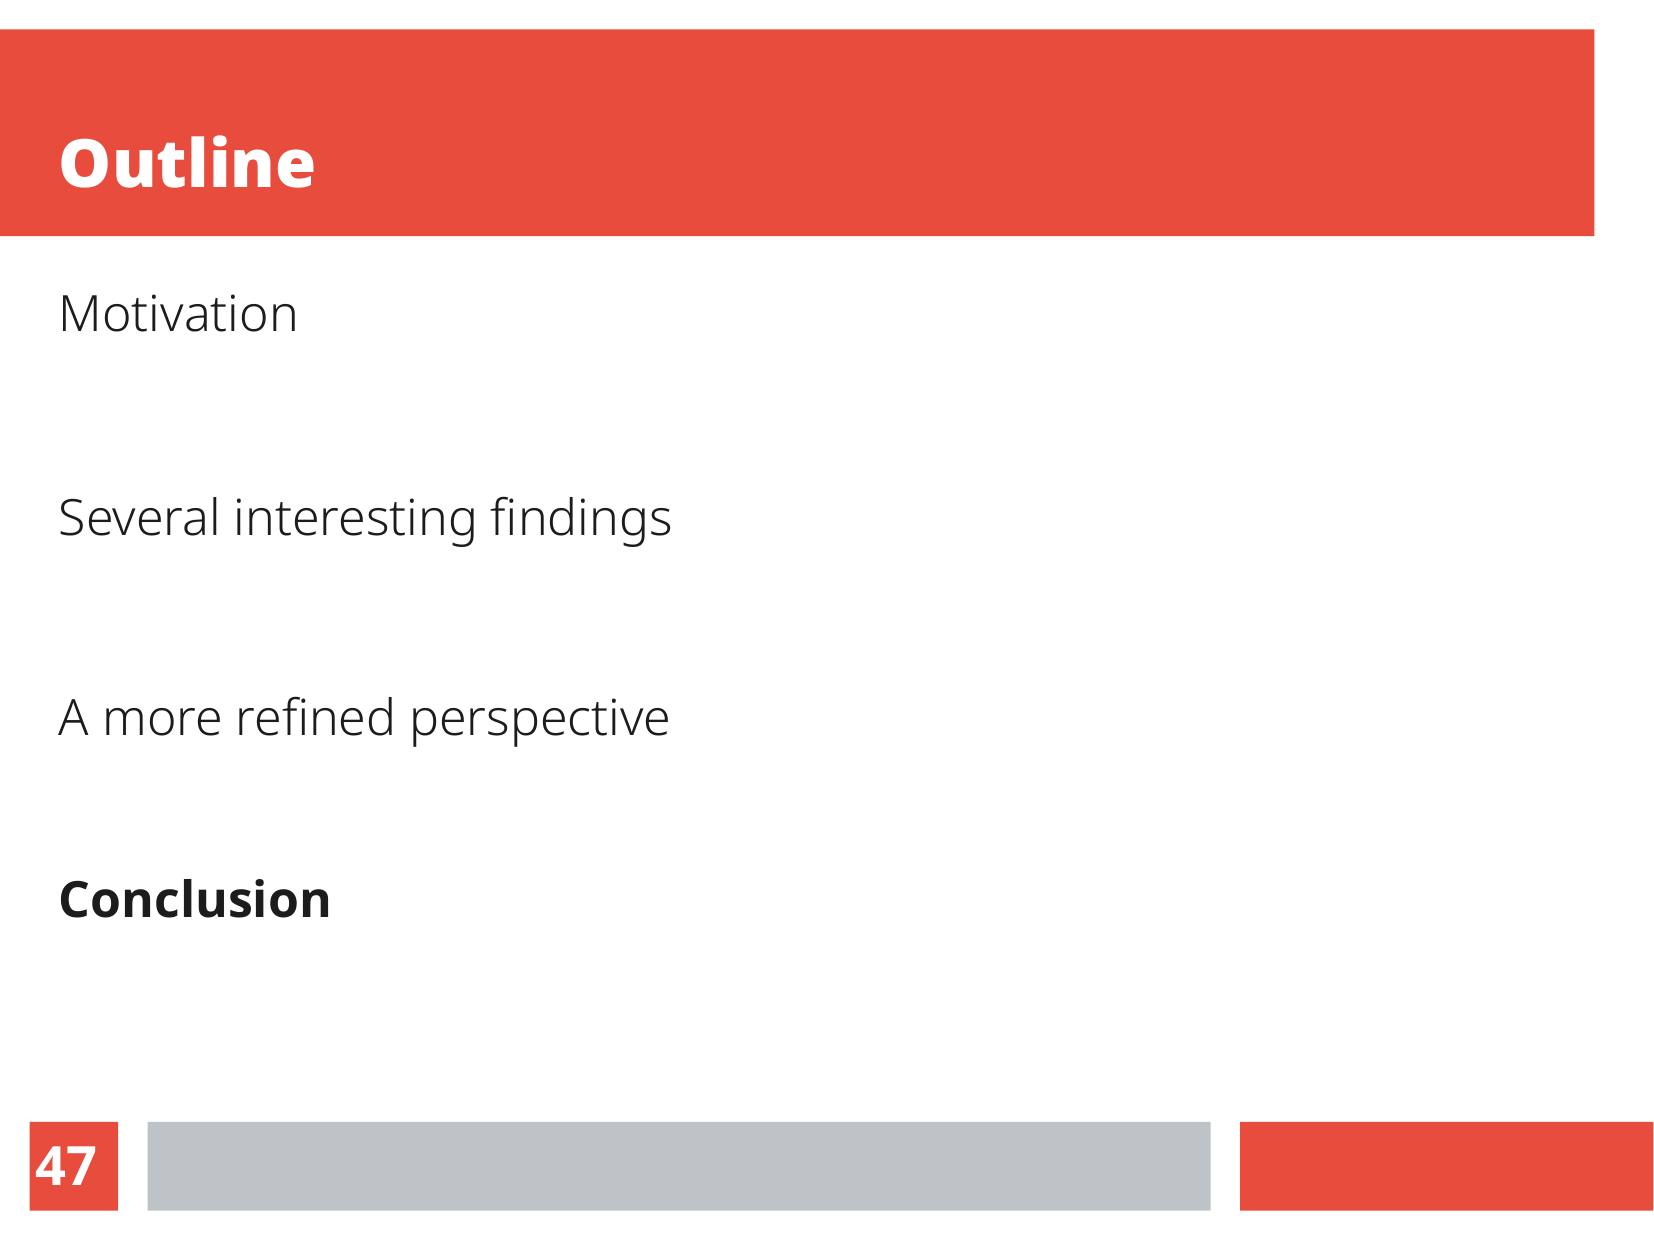

# Outline
Motivation
Several interesting findings
A more refined perspective
Conclusion
47
86